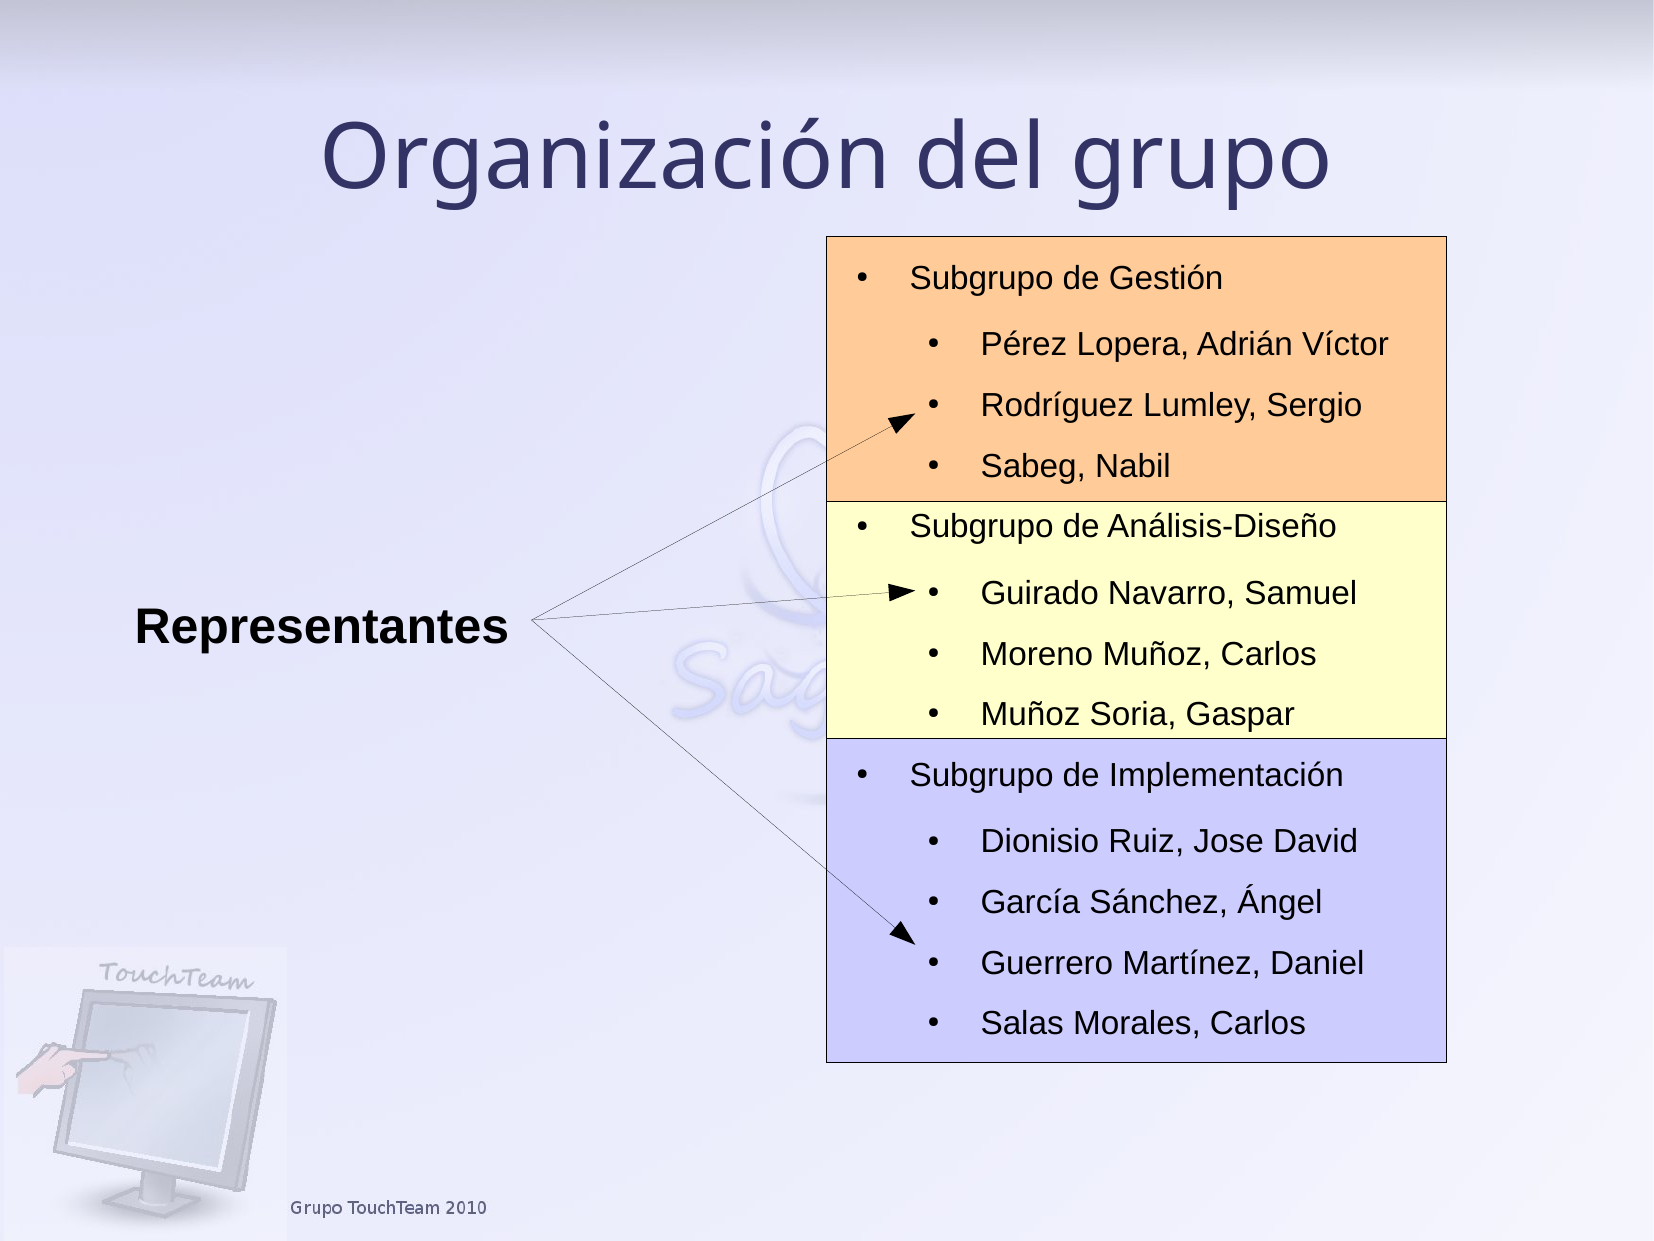

# Organización del grupo
Subgrupo de Gestión
Pérez Lopera, Adrián Víctor
Rodríguez Lumley, Sergio
Sabeg, Nabil
Subgrupo de Análisis-Diseño
Guirado Navarro, Samuel
Moreno Muñoz, Carlos
Muñoz Soria, Gaspar
Subgrupo de Implementación
Dionisio Ruiz, Jose David
García Sánchez, Ángel
Guerrero Martínez, Daniel
Salas Morales, Carlos
Representantes